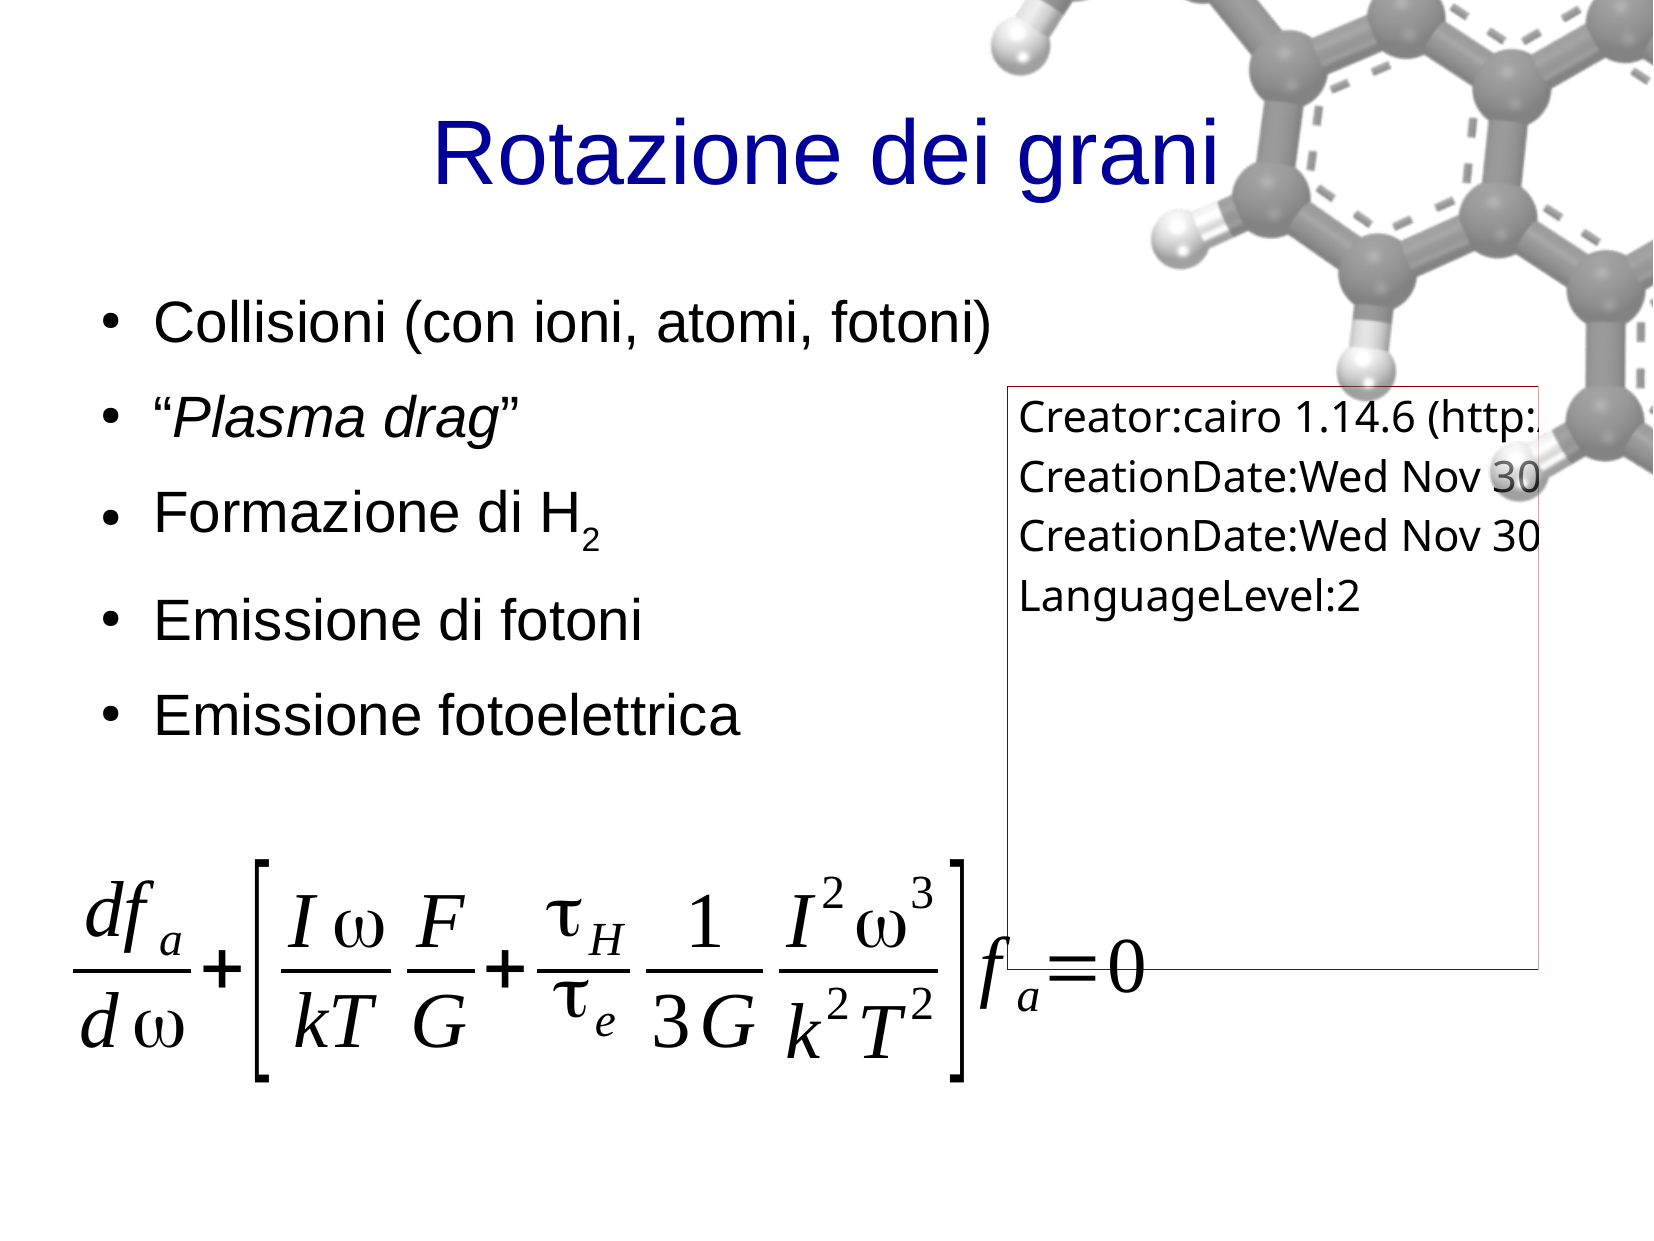

# Rotazione dei grani
Collisioni (con ioni, atomi, fotoni)
“Plasma drag”
Formazione di H2
Emissione di fotoni
Emissione fotoelettrica